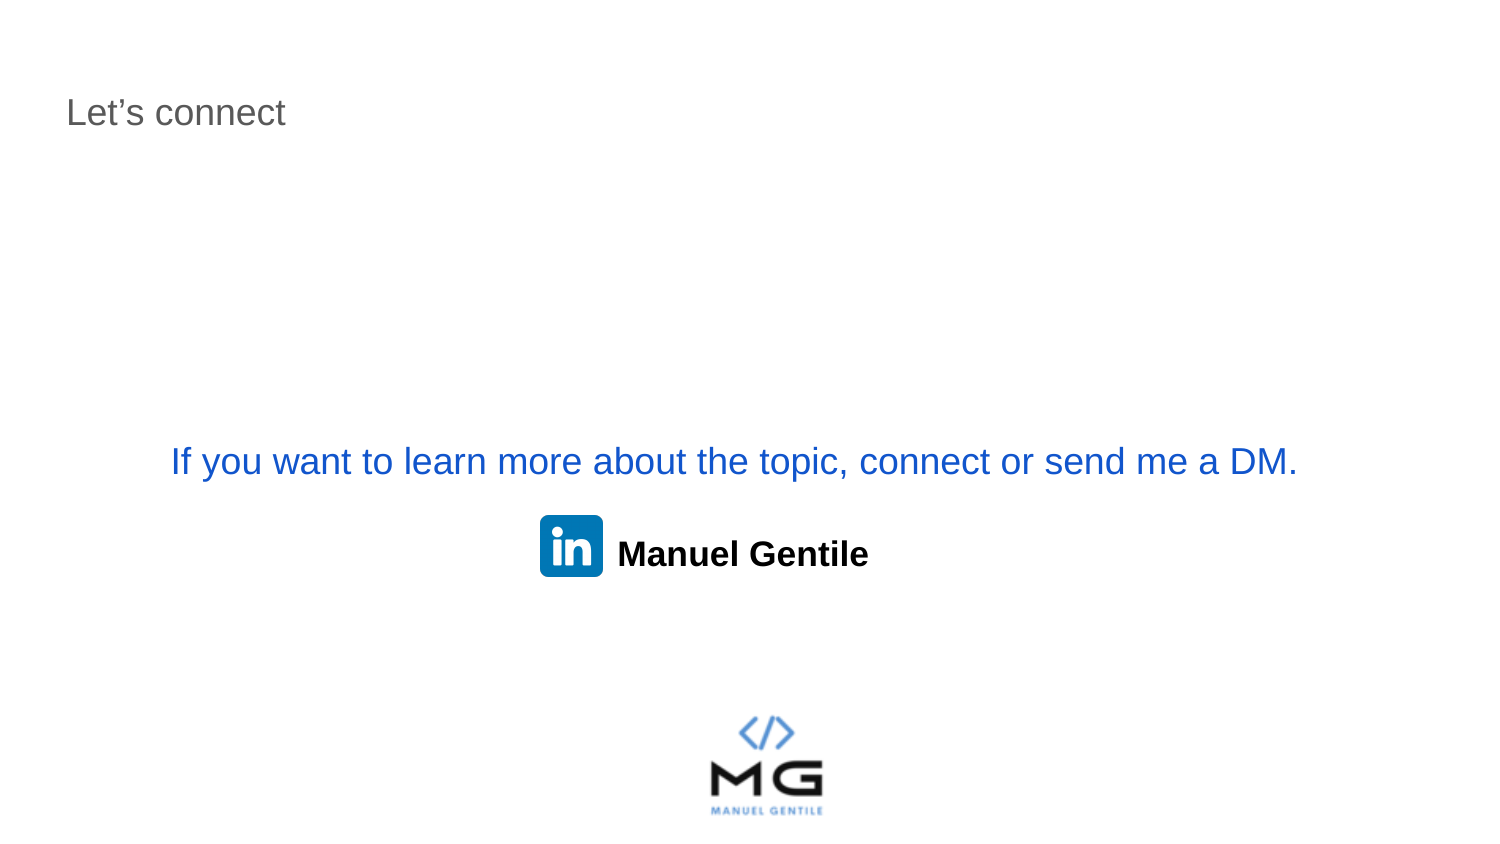

Let’s connect
If you want to learn more about the topic, connect or send me a DM.
Manuel Gentile